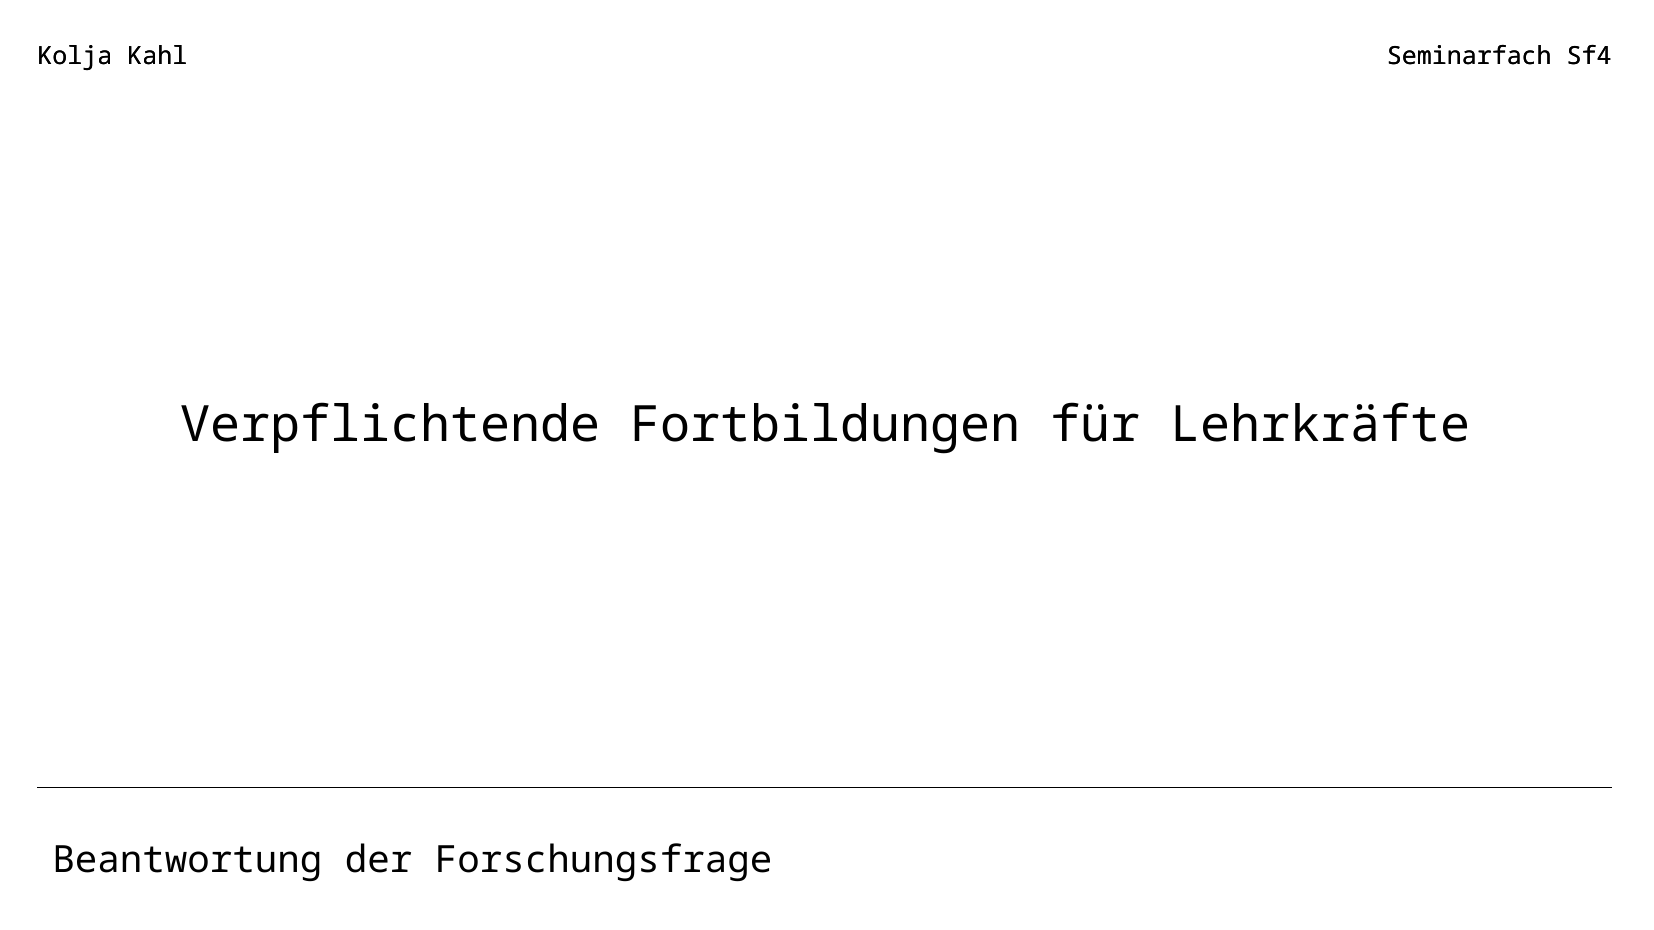

Kolja Kahl
Seminarfach Sf4
Kolja Kahl
Seminarfach Sf4
Verpflichtende Fortbildungen für Lehrkräfte
Beantwortung der Forschungsfrage